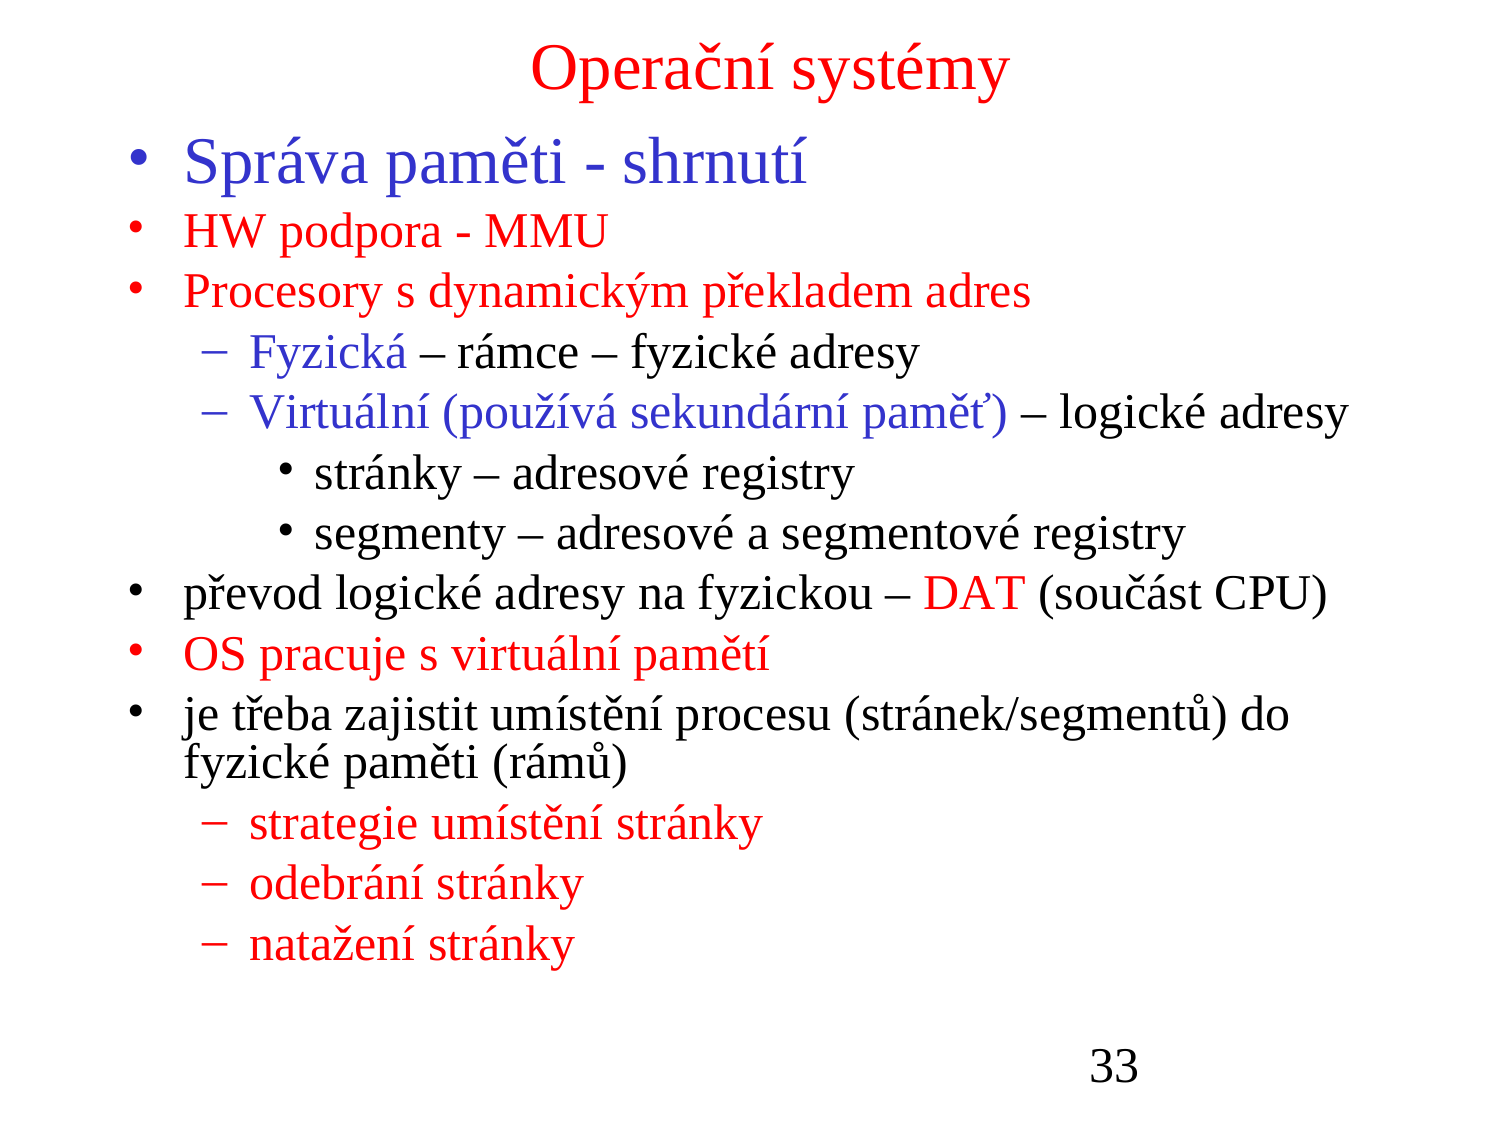

# Operační systémy
Správa paměti - shrnutí
HW podpora - MMU
Procesory s dynamickým překladem adres
Fyzická – rámce – fyzické adresy
Virtuální (používá sekundární paměť) – logické adresy
stránky – adresové registry
segmenty – adresové a segmentové registry
převod logické adresy na fyzickou – DAT (součást CPU)
OS pracuje s virtuální pamětí
je třeba zajistit umístění procesu (stránek/segmentů) do fyzické paměti (rámů)
strategie umístění stránky
odebrání stránky
natažení stránky
33